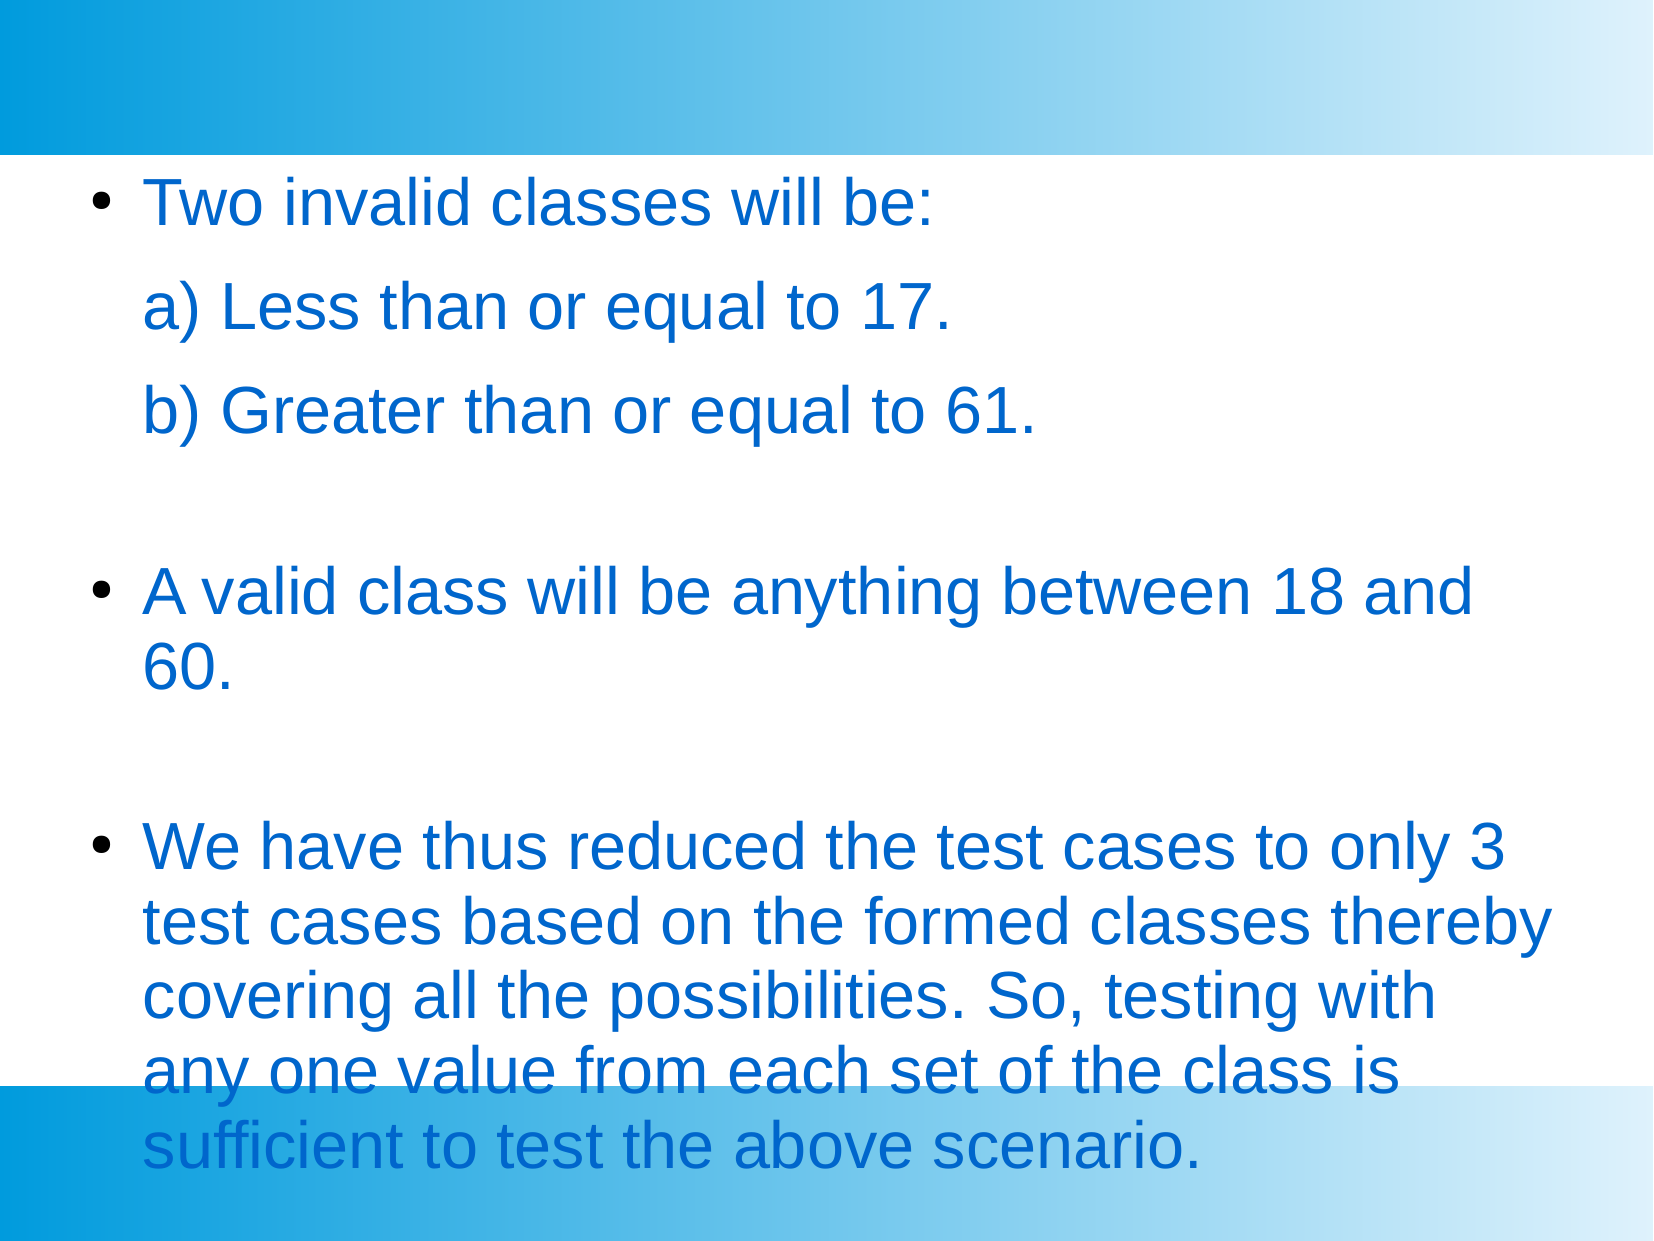

#
Two invalid classes will be:
a) Less than or equal to 17.
b) Greater than or equal to 61.
A valid class will be anything between 18 and 60.
We have thus reduced the test cases to only 3 test cases based on the formed classes thereby covering all the possibilities. So, testing with any one value from each set of the class is sufficient to test the above scenario.